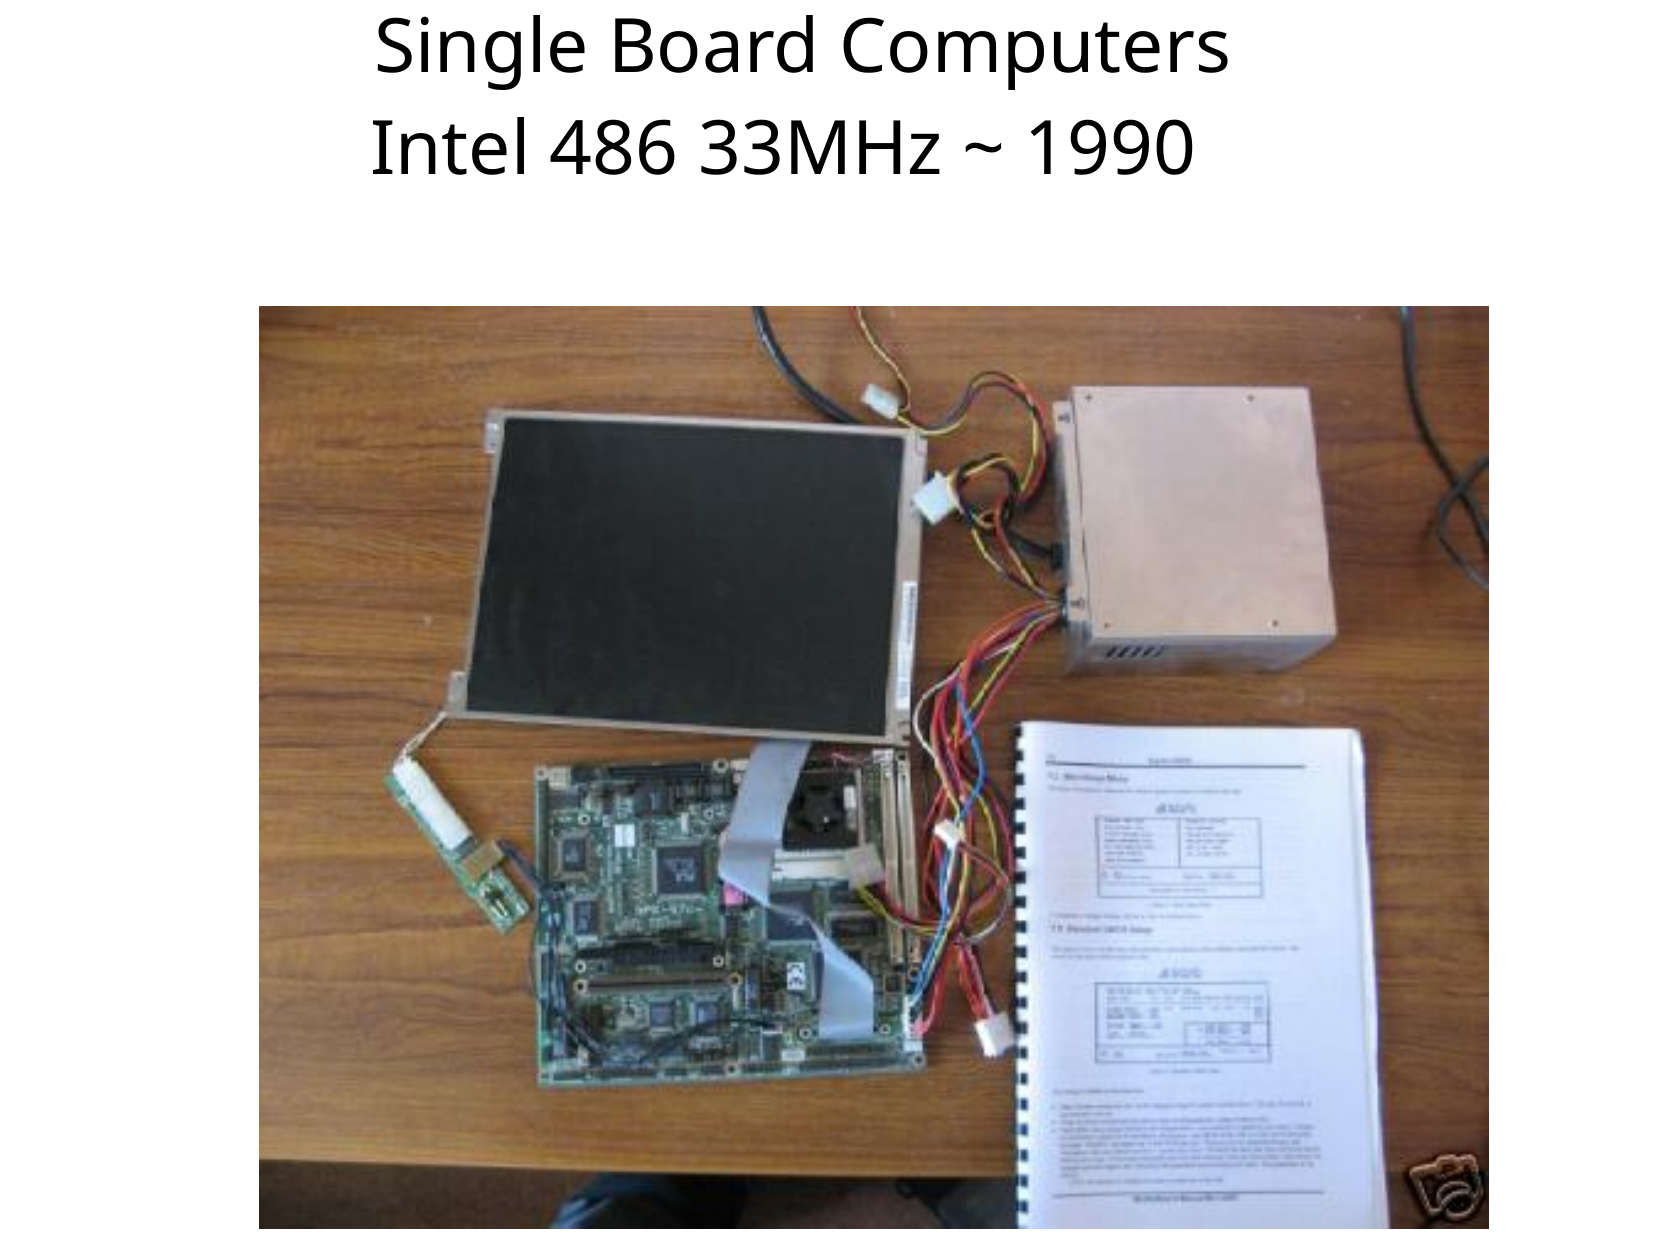

# Single Board Computers Intel 486 33MHz ~ 1990